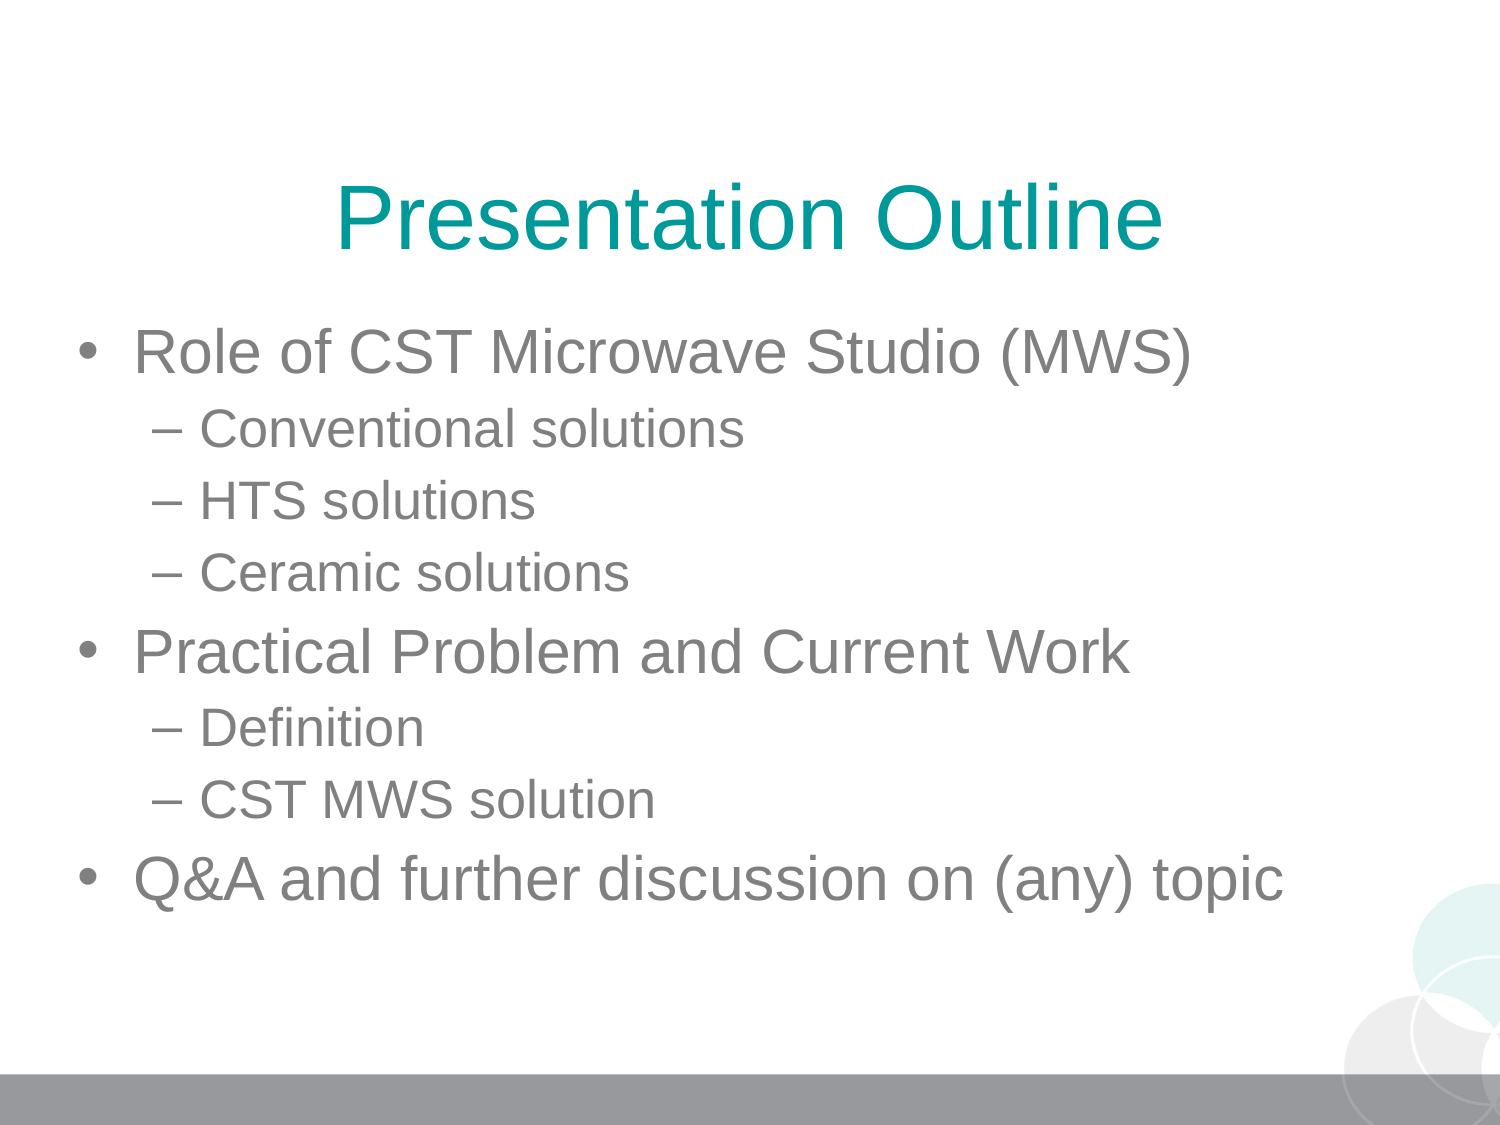

# Presentation Outline
Role of CST Microwave Studio (MWS)
Conventional solutions
HTS solutions
Ceramic solutions
Practical Problem and Current Work
Definition
CST MWS solution
Q&A and further discussion on (any) topic